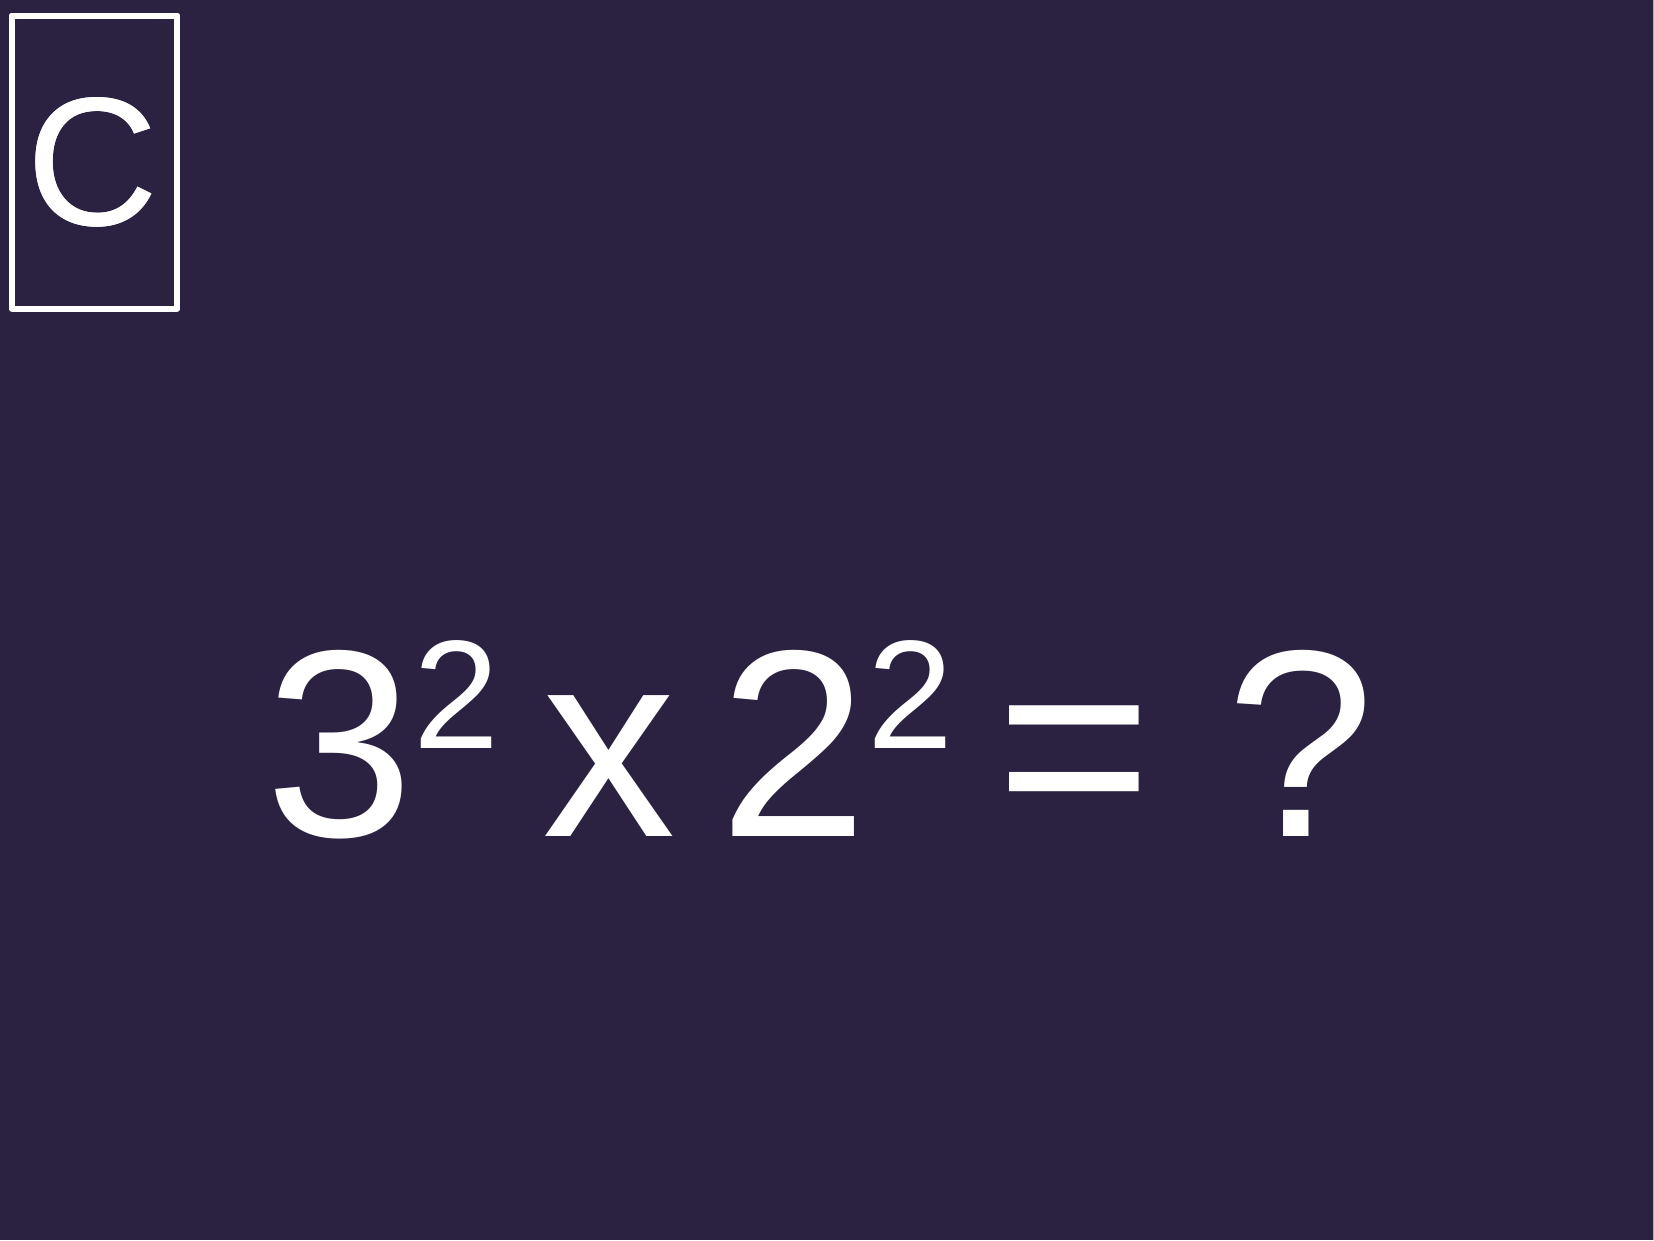

C
C
# 32 x 22 = ?